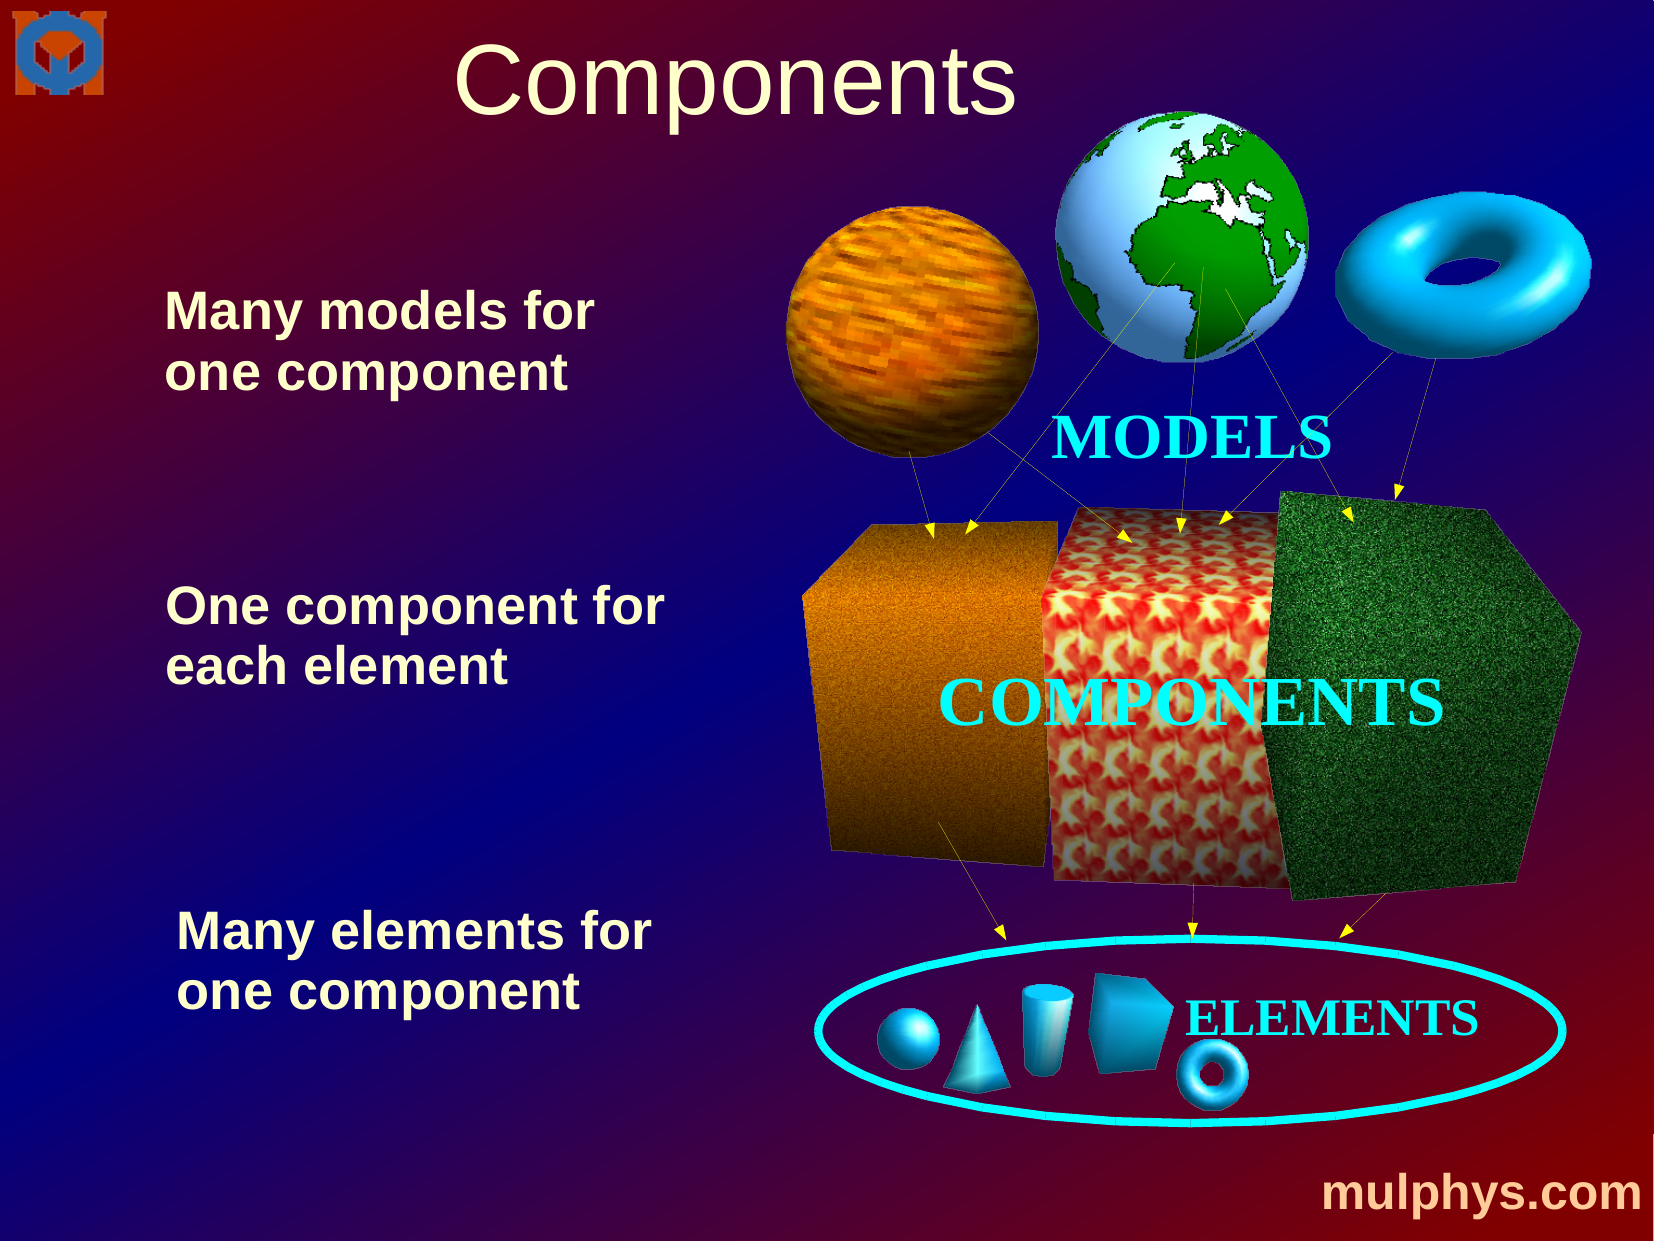

# Components
Many models for
one component
One component for
each element
Many elements for
one component
mulphys.com